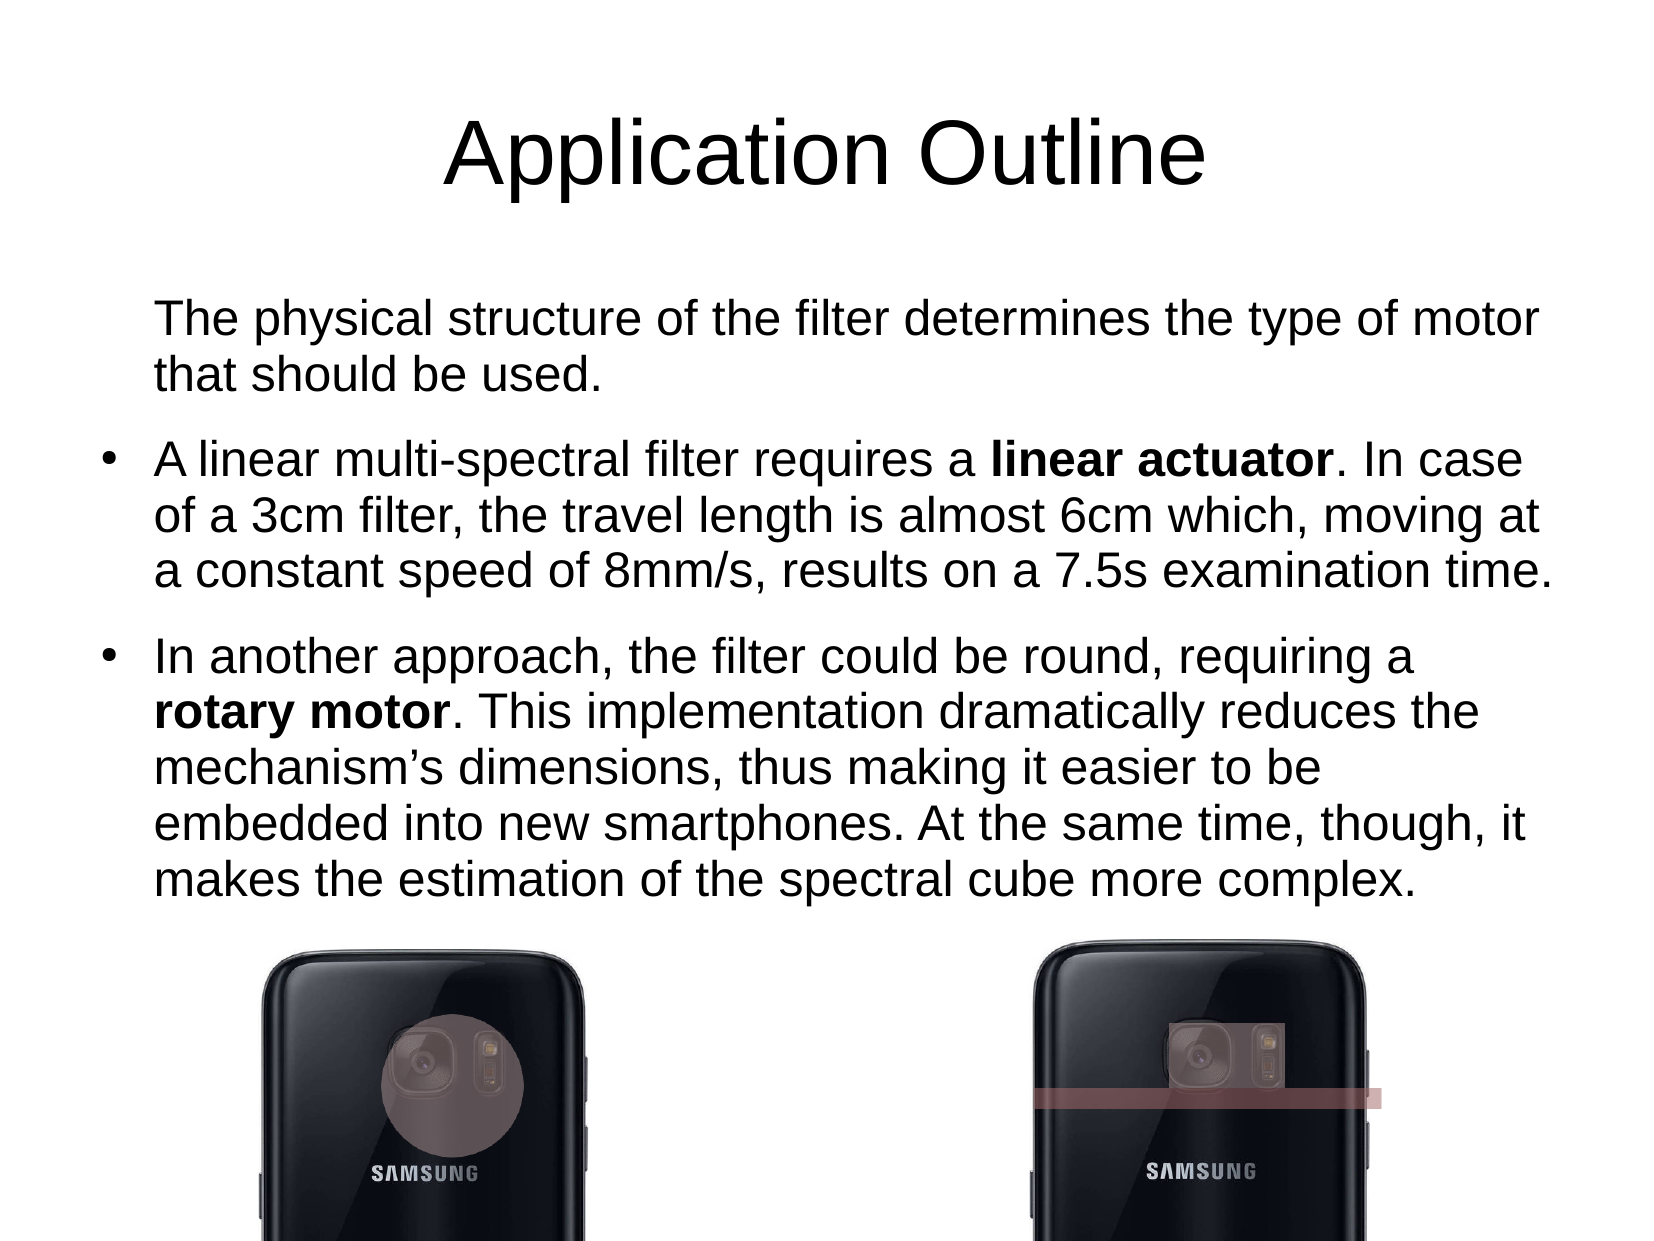

# Application Outline
The physical structure of the filter determines the type of motor that should be used.
A linear multi-spectral filter requires a linear actuator. In case of a 3cm filter, the travel length is almost 6cm which, moving at a constant speed of 8mm/s, results on a 7.5s examination time.
In another approach, the filter could be round, requiring a rotary motor. This implementation dramatically reduces the mechanism’s dimensions, thus making it easier to be embedded into new smartphones. At the same time, though, it makes the estimation of the spectral cube more complex.